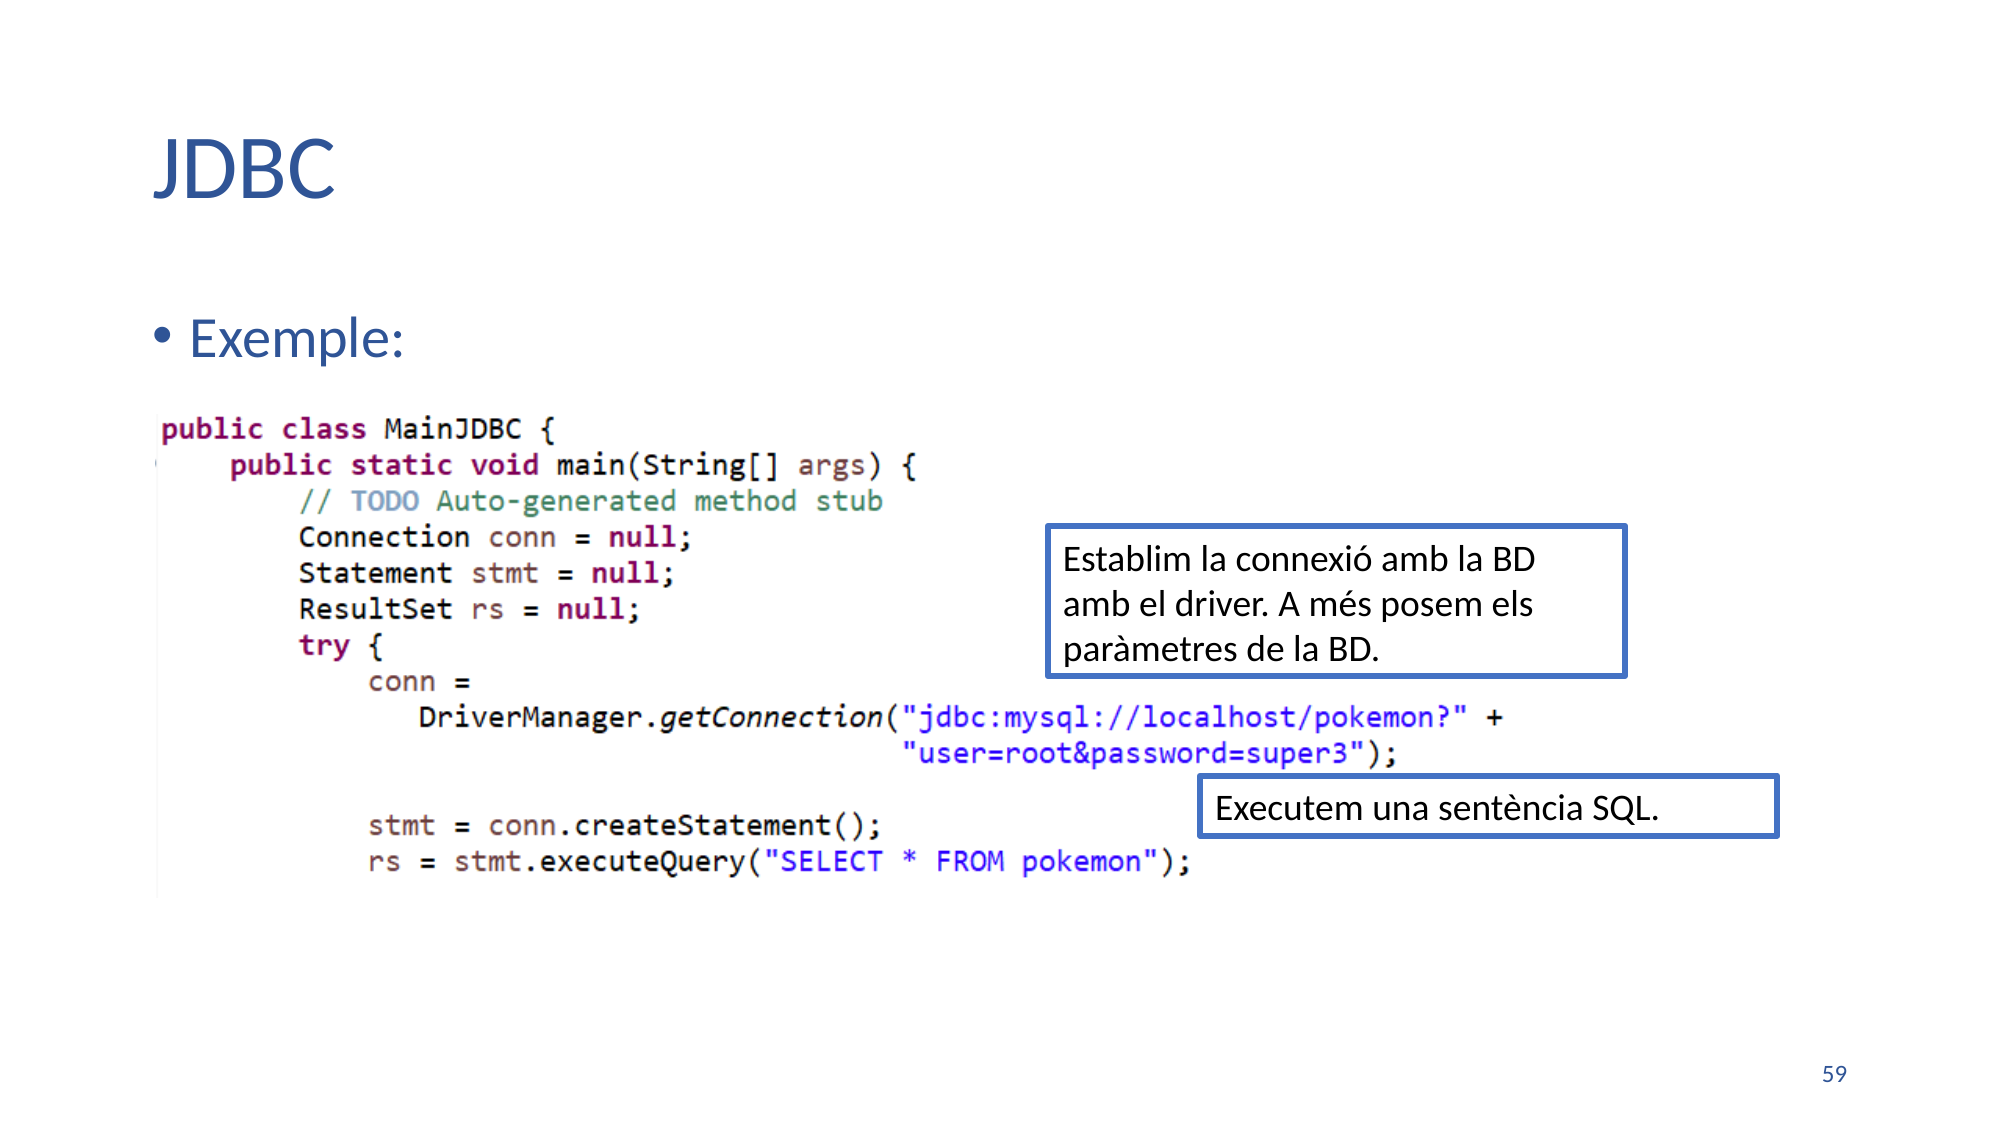

# JDBC
Exemple:
Establim la connexió amb la BD amb el driver. A més posem els paràmetres de la BD.
Executem una sentència SQL.